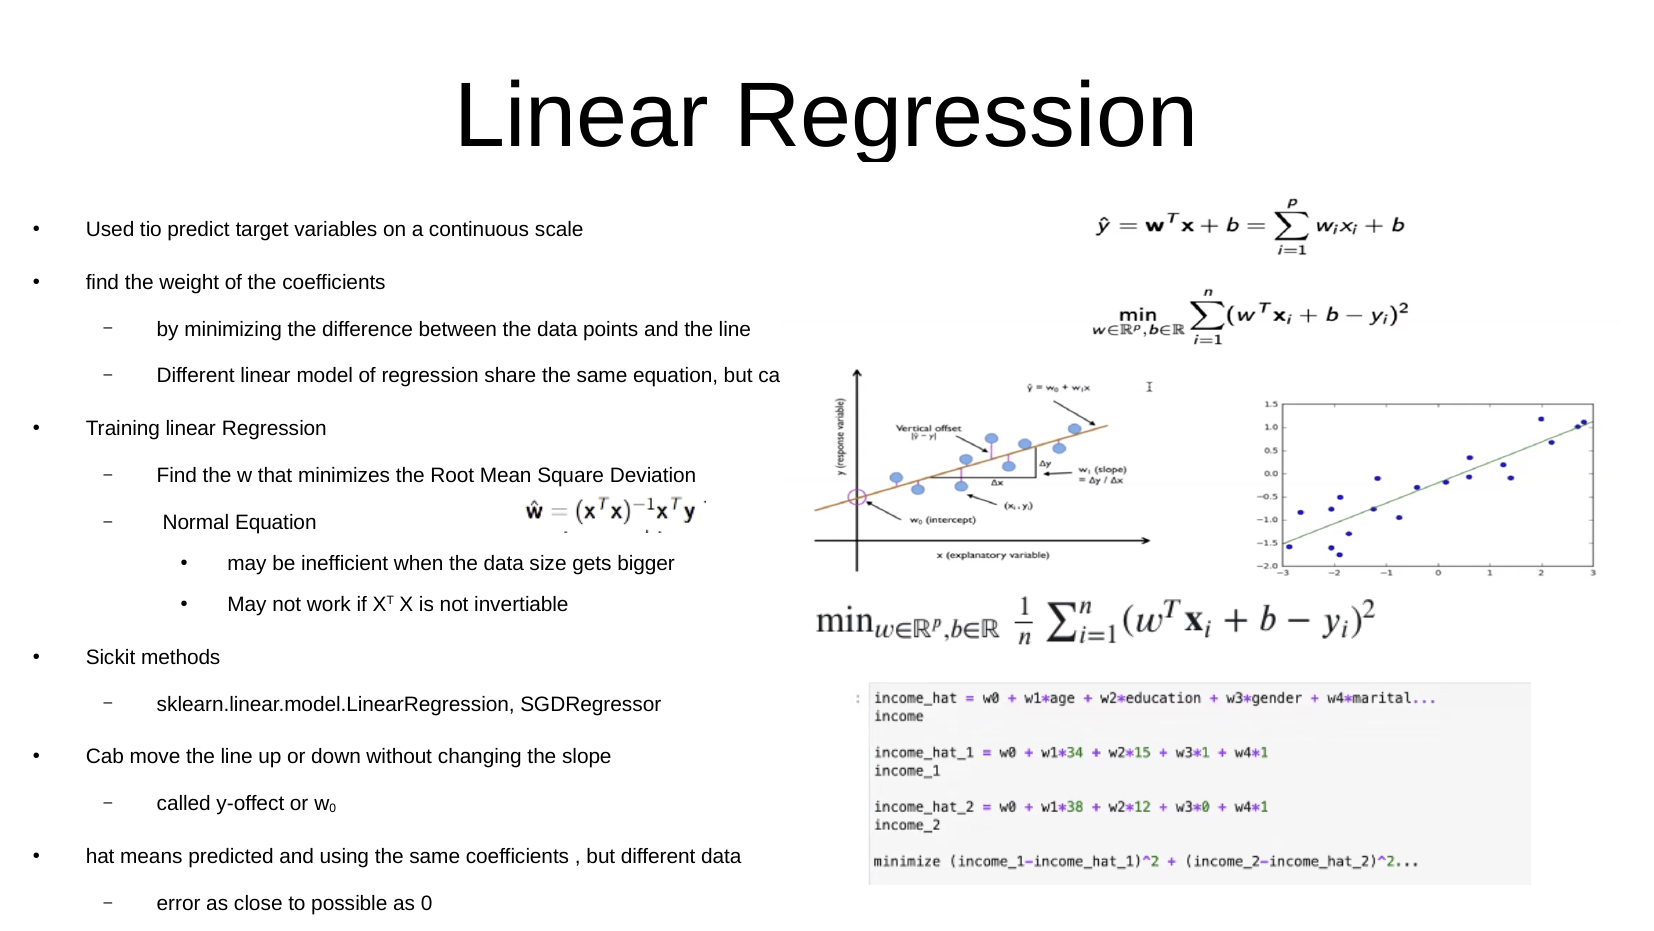

# Linear Regression
Used tio predict target variables on a continuous scale
find the weight of the coefficients
by minimizing the difference between the data points and the line
Different linear model of regression share the same equation, but calculate weight and b differently
Training linear Regression
Find the w that minimizes the Root Mean Square Deviation
 Normal Equation
may be inefficient when the data size gets bigger
May not work if XT X is not invertiable
Sickit methods
sklearn.linear.model.LinearRegression, SGDRegressor
Cab move the line up or down without changing the slope
called y-offect or w0
hat means predicted and using the same coefficients , but different data
error as close to possible as 0